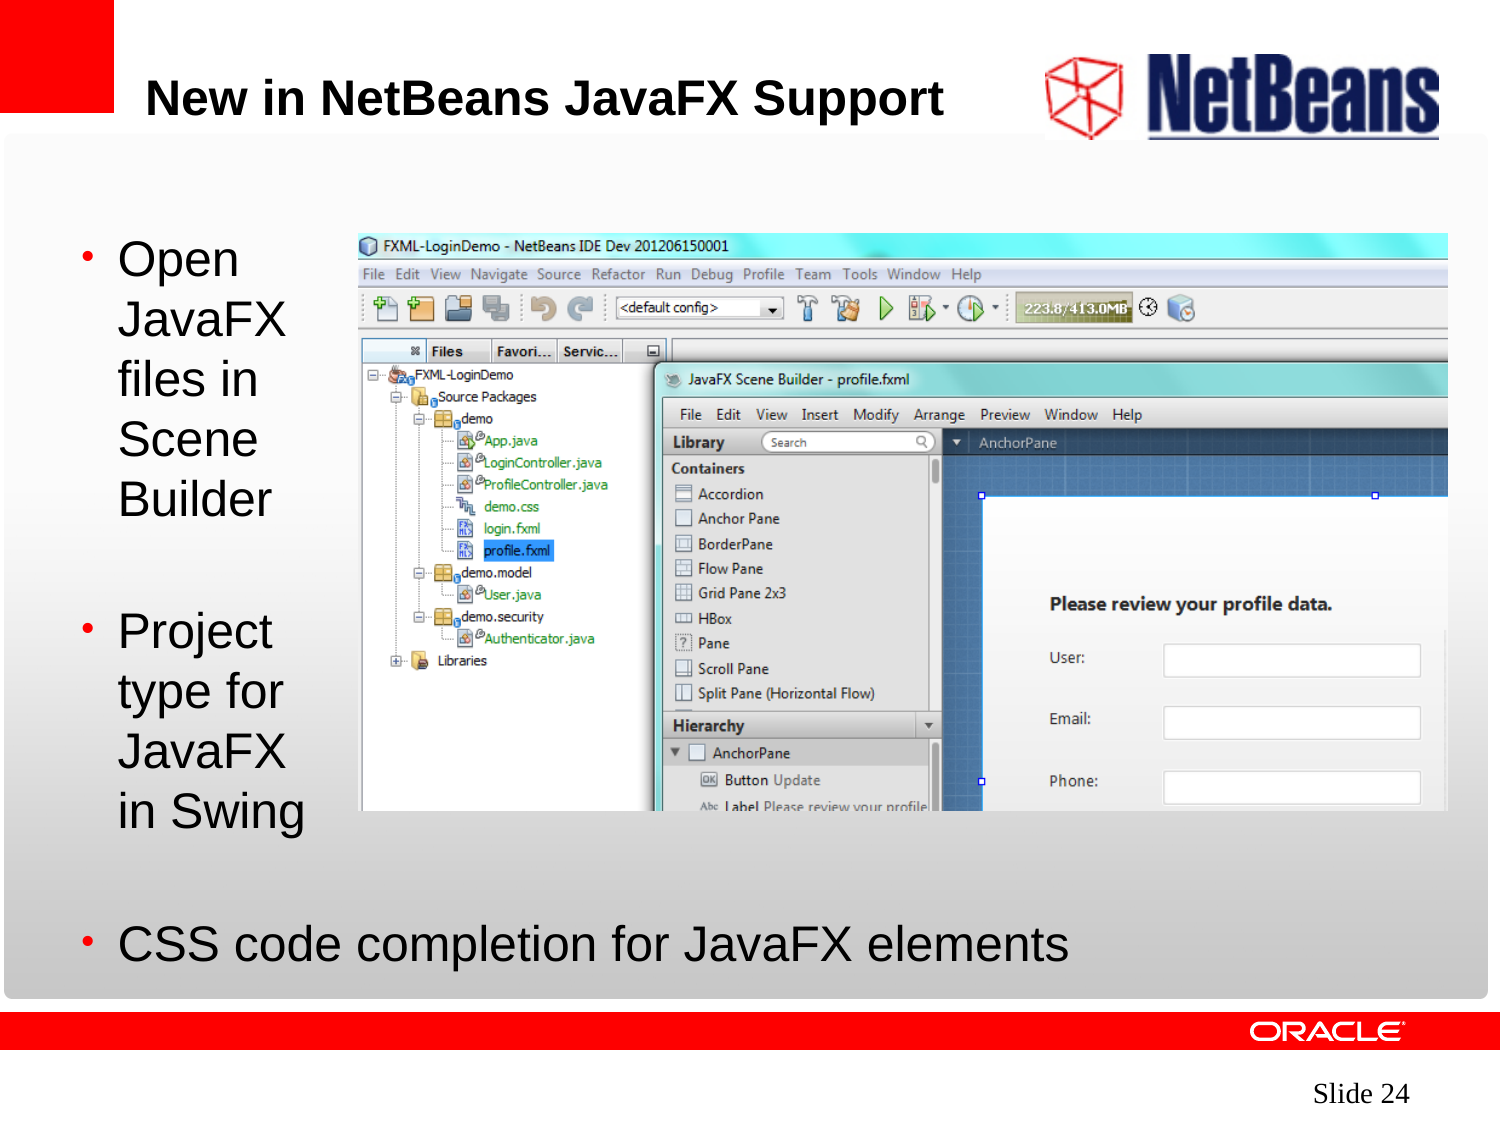

# New in NetBeans JavaFX Support
Open
JavaFX
files in
Scene
Builder
Project
type for
JavaFX
in Swing
CSS code completion for JavaFX elements